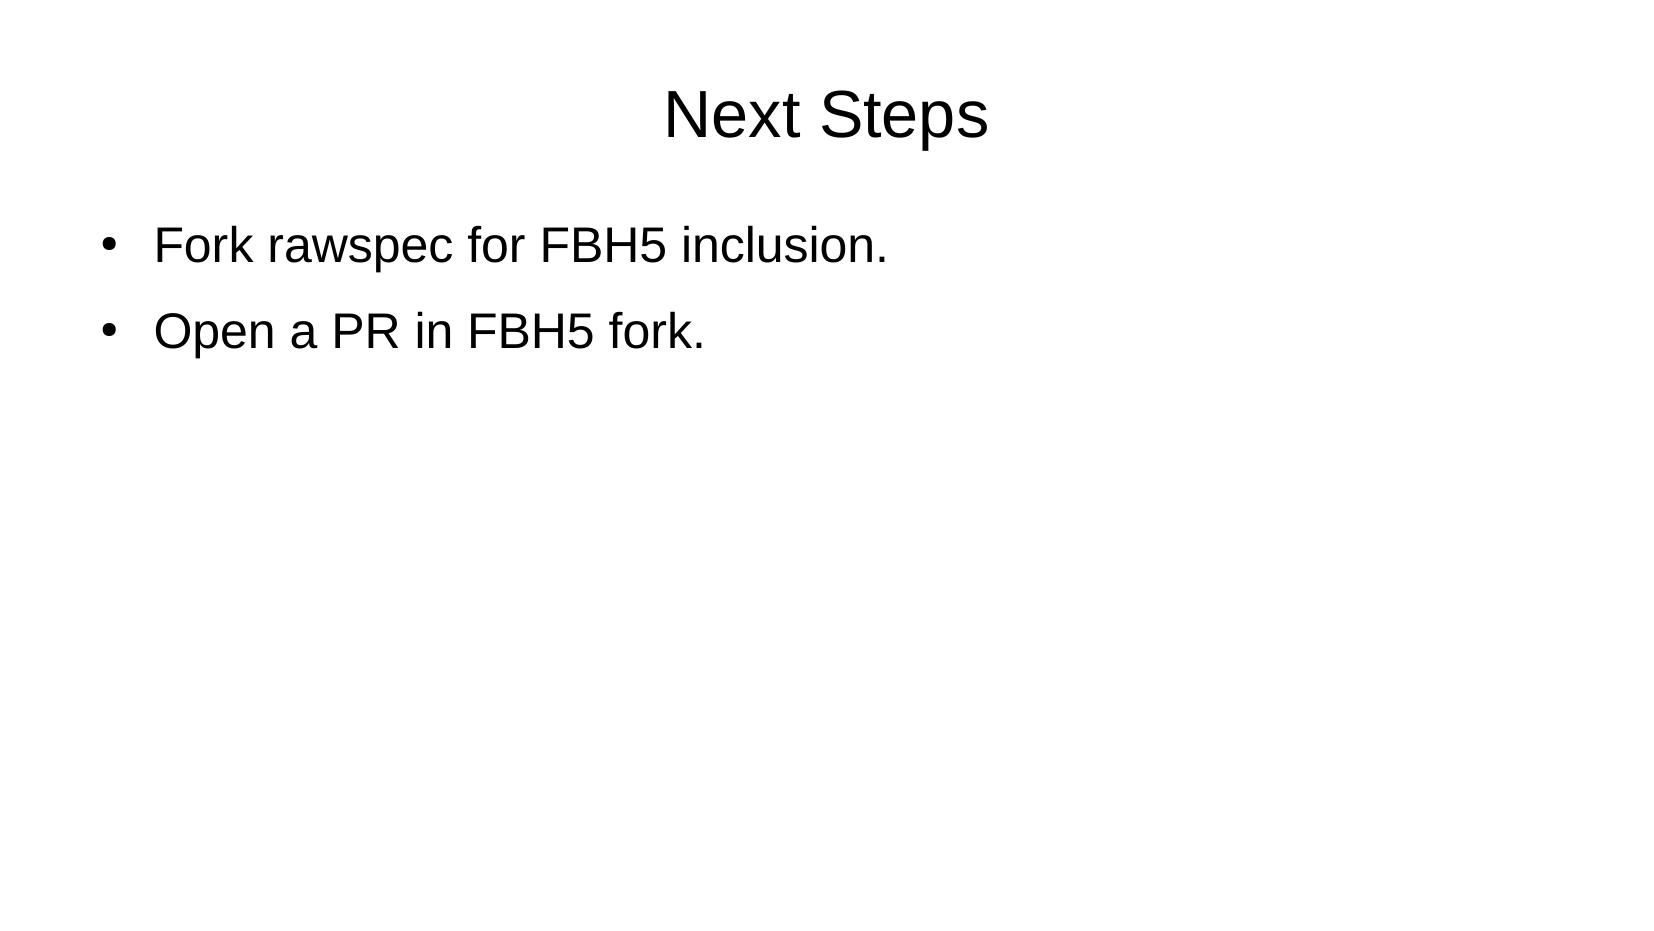

# Next Steps
Fork rawspec for FBH5 inclusion.
Open a PR in FBH5 fork.